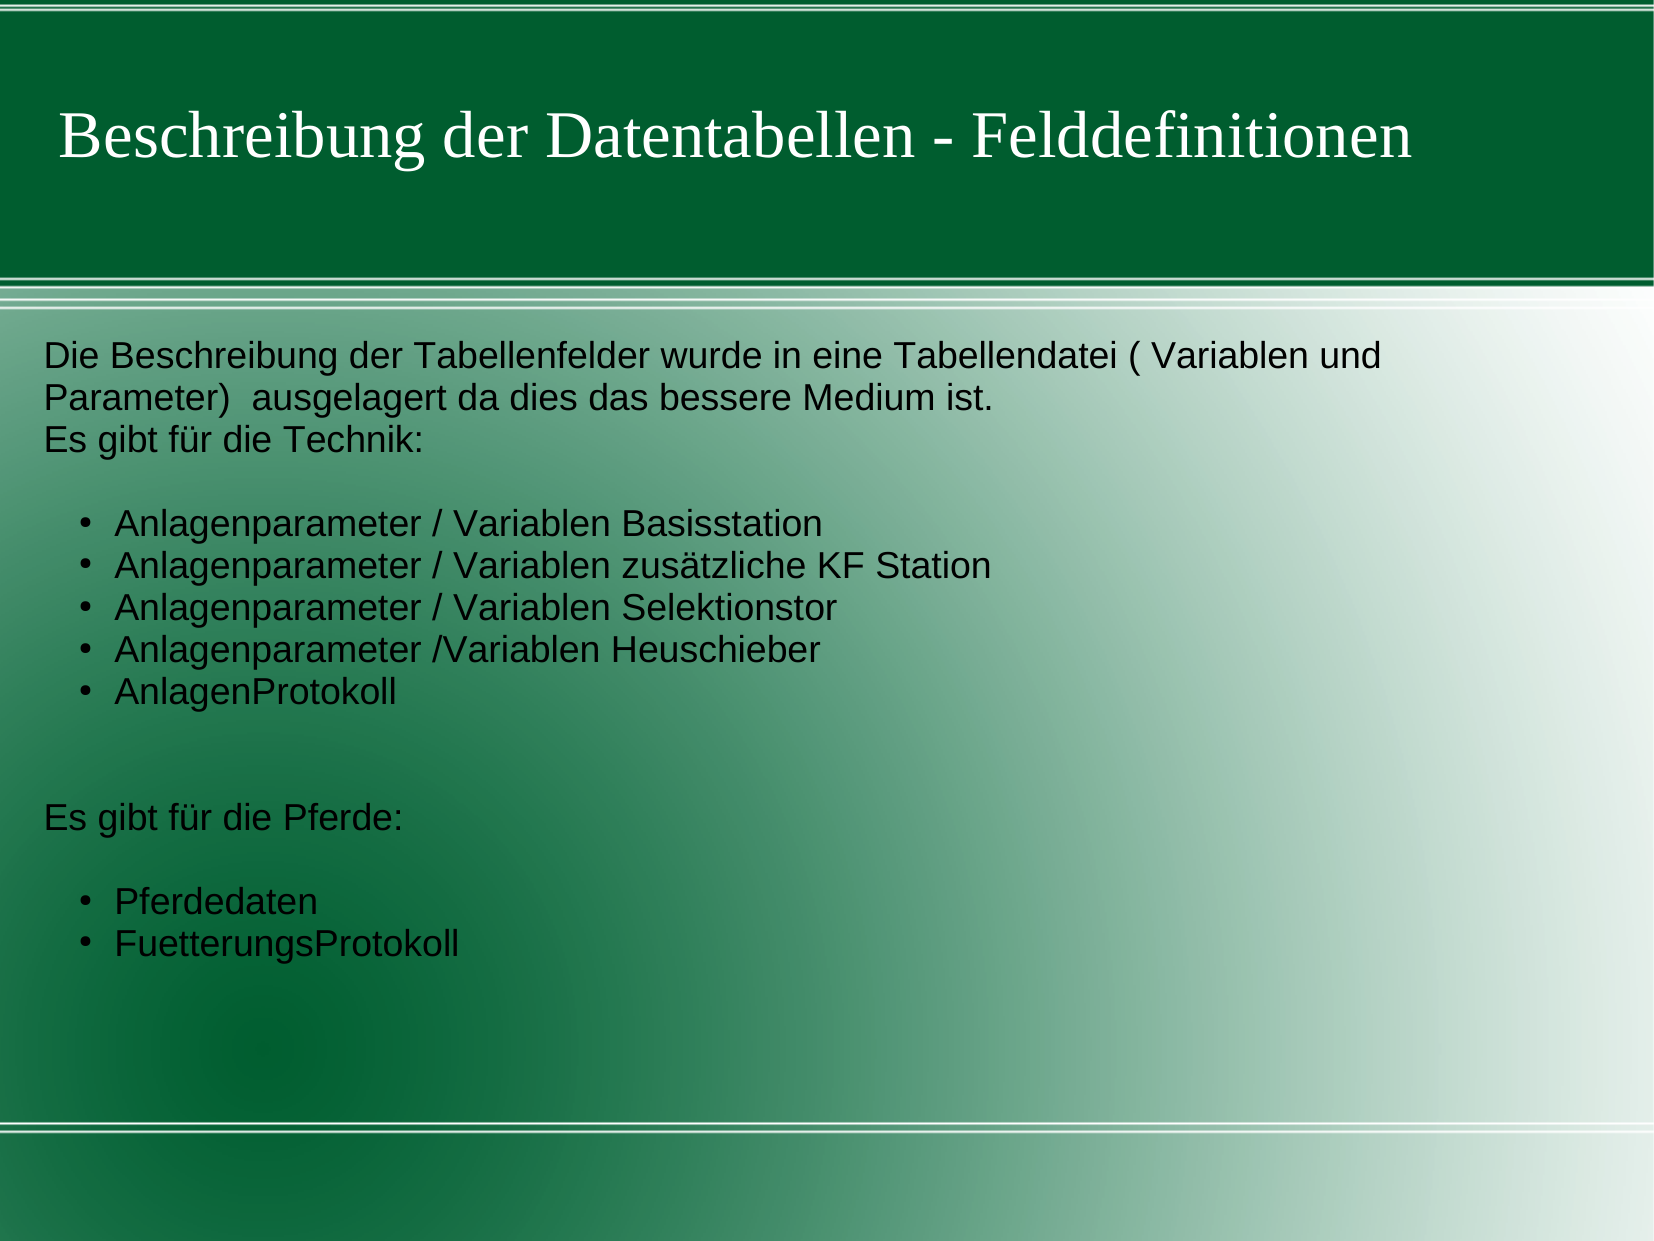

# Beschreibung der Datentabellen - Felddefinitionen
Die Beschreibung der Tabellenfelder wurde in eine Tabellendatei ( Variablen und Parameter) ausgelagert da dies das bessere Medium ist.
Es gibt für die Technik:
Anlagenparameter / Variablen Basisstation
Anlagenparameter / Variablen zusätzliche KF Station
Anlagenparameter / Variablen Selektionstor
Anlagenparameter /Variablen Heuschieber
AnlagenProtokoll
Es gibt für die Pferde:
Pferdedaten
FuetterungsProtokoll